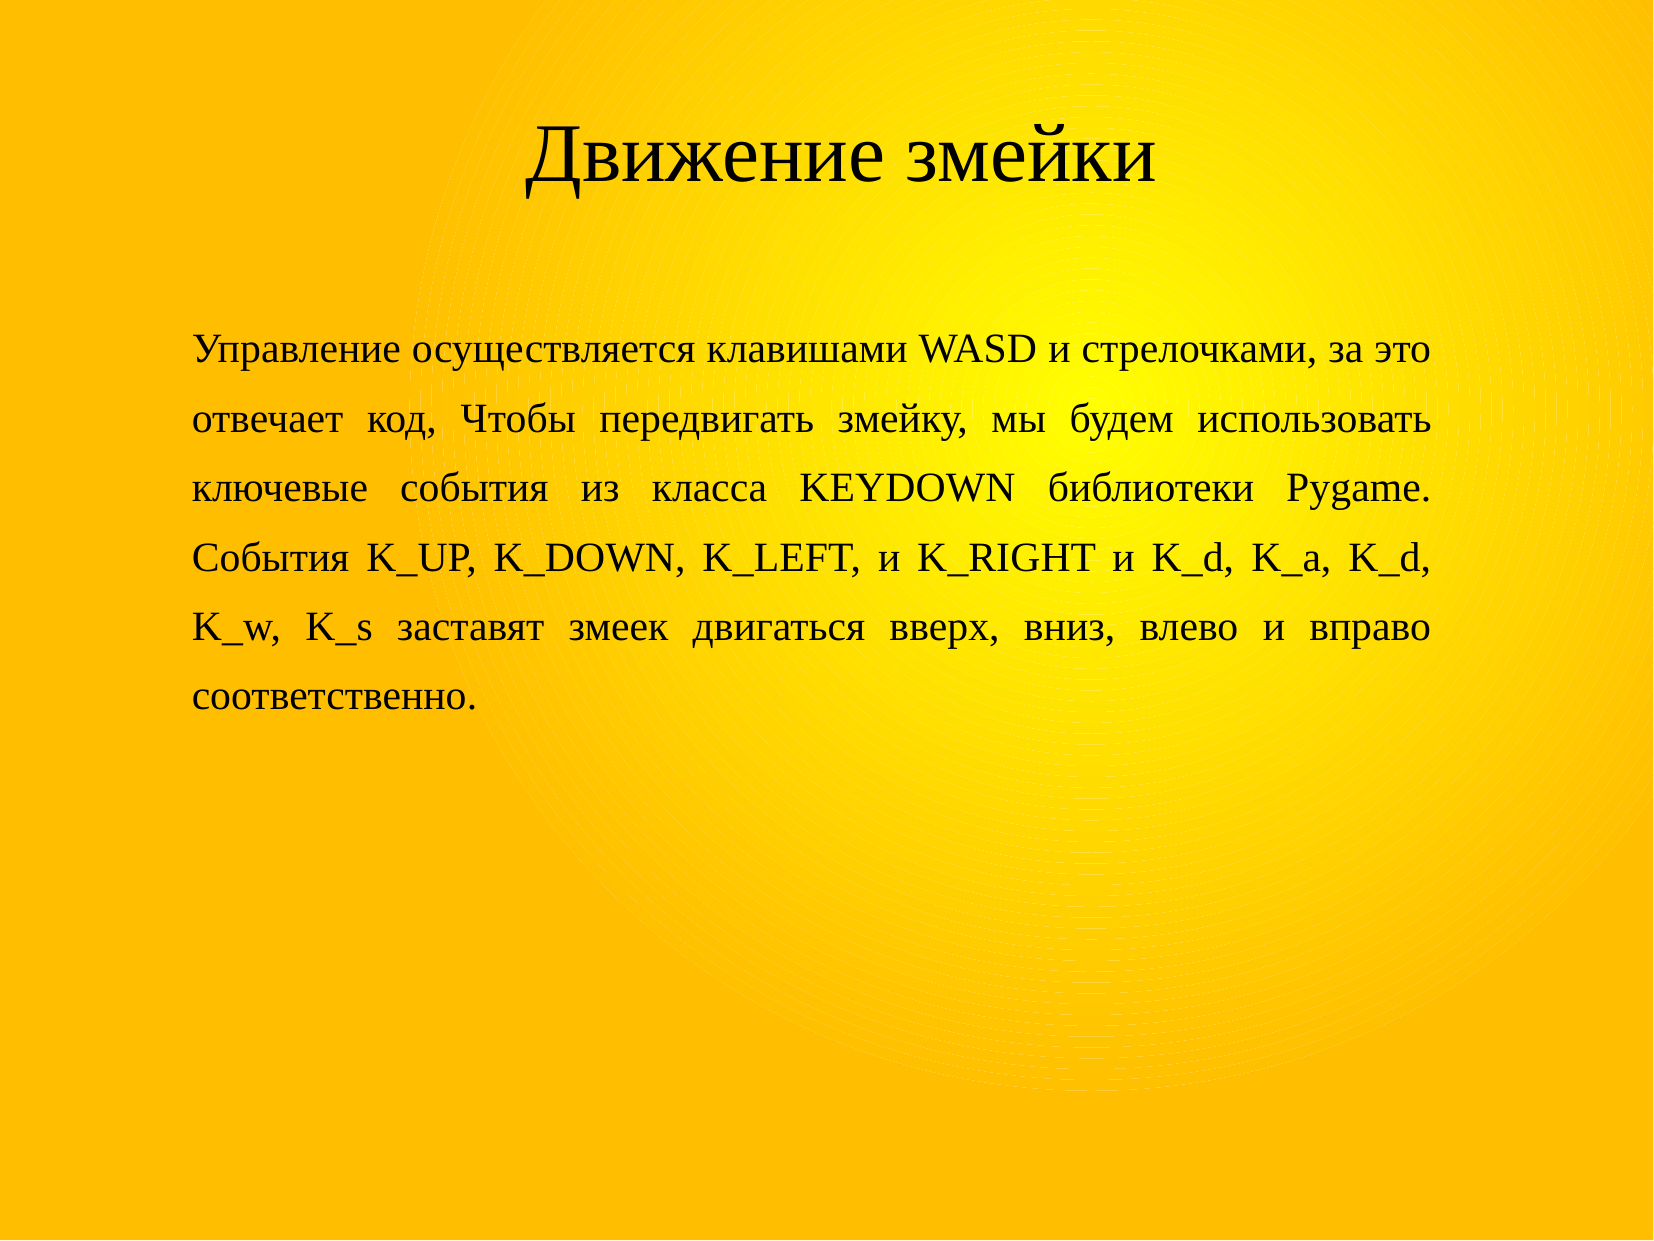

# Движение змейки
Управление осуществляется клавишами WASD и стрелочками, за это отвечает код, Чтобы передвигать змейку, мы будем использовать ключевые события из класса KEYDOWN библиотеки Pygame. События K_UP, K_DOWN, K_LEFT, и K_RIGHT и K_d, K_a, K_d, K_w, K_s заставят змеек двигаться вверх, вниз, влево и вправо соответственно.